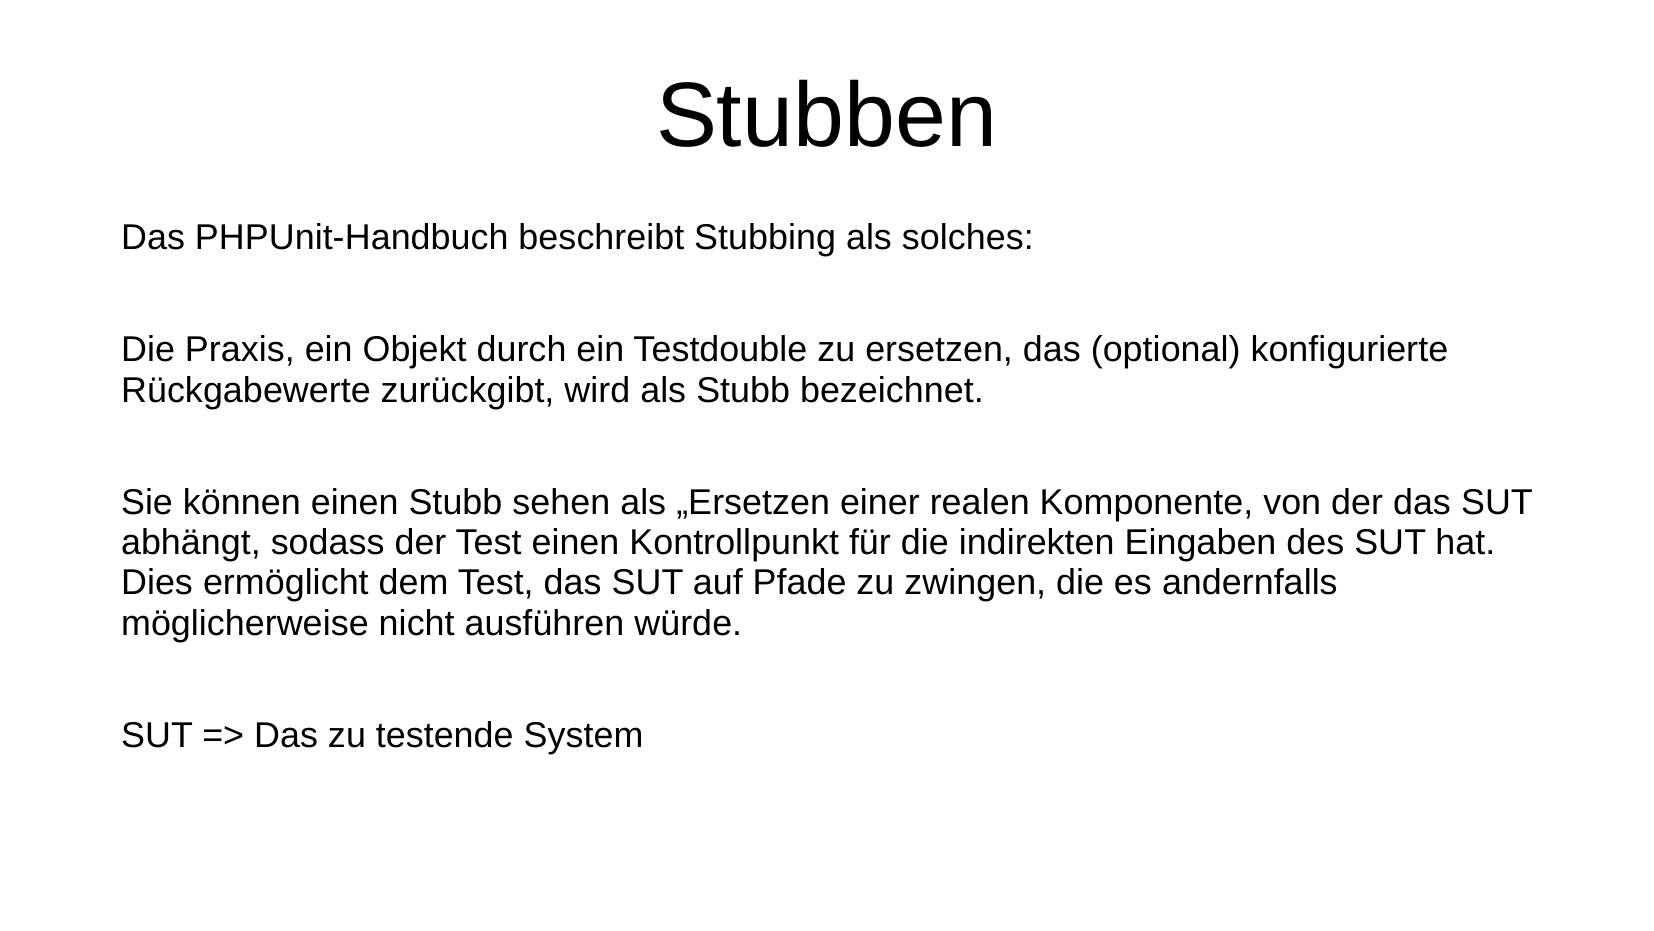

# Stubben
Das PHPUnit-Handbuch beschreibt Stubbing als solches:
Die Praxis, ein Objekt durch ein Testdouble zu ersetzen, das (optional) konfigurierte Rückgabewerte zurückgibt, wird als Stubb bezeichnet.
Sie können einen Stubb sehen als „Ersetzen einer realen Komponente, von der das SUT abhängt, sodass der Test einen Kontrollpunkt für die indirekten Eingaben des SUT hat. Dies ermöglicht dem Test, das SUT auf Pfade zu zwingen, die es andernfalls möglicherweise nicht ausführen würde.
SUT => Das zu testende System